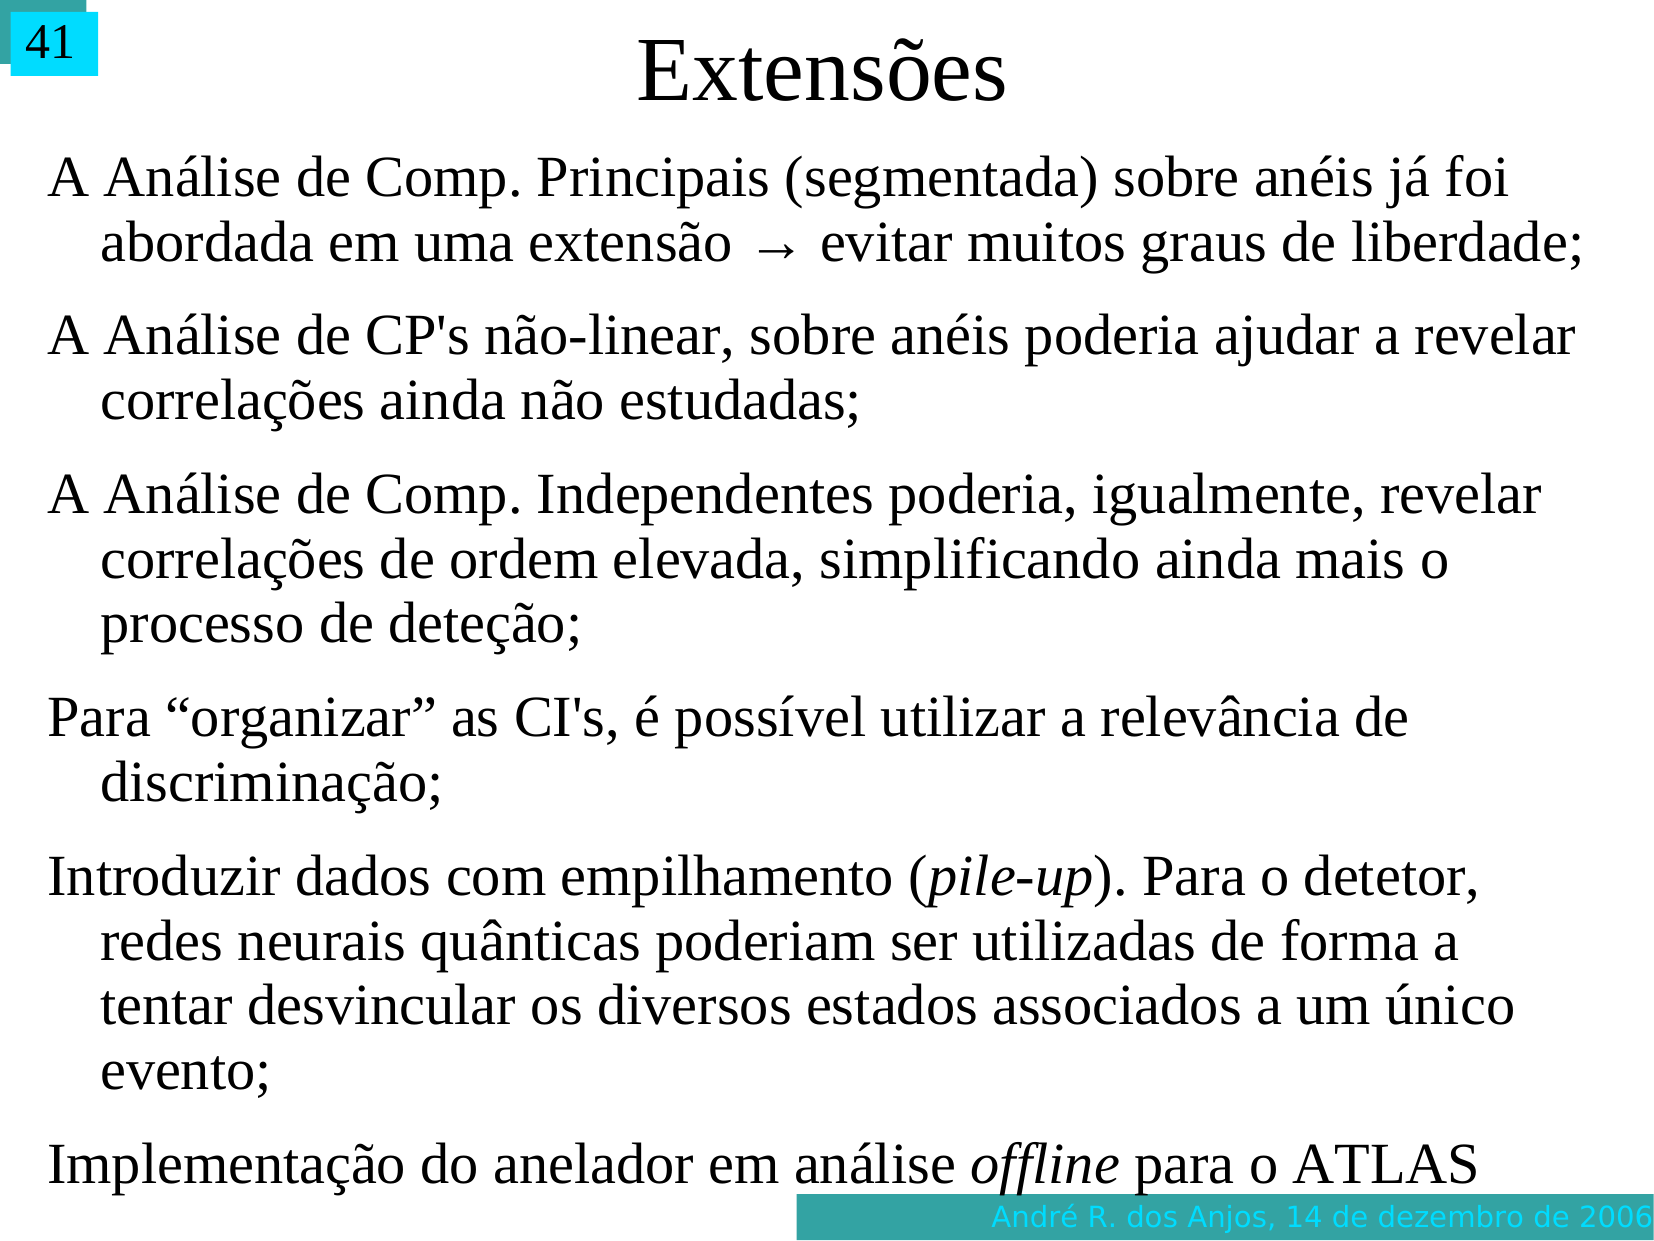

# Extensões
A Análise de Comp. Principais (segmentada) sobre anéis já foi abordada em uma extensão → evitar muitos graus de liberdade;
A Análise de CP's não-linear, sobre anéis poderia ajudar a revelar correlações ainda não estudadas;
A Análise de Comp. Independentes poderia, igualmente, revelar correlações de ordem elevada, simplificando ainda mais o processo de deteção;
Para “organizar” as CI's, é possível utilizar a relevância de discriminação;
Introduzir dados com empilhamento (pile-up). Para o detetor, redes neurais quânticas poderiam ser utilizadas de forma a tentar desvincular os diversos estados associados a um único evento;
Implementação do anelador em análise offline para o ATLAS